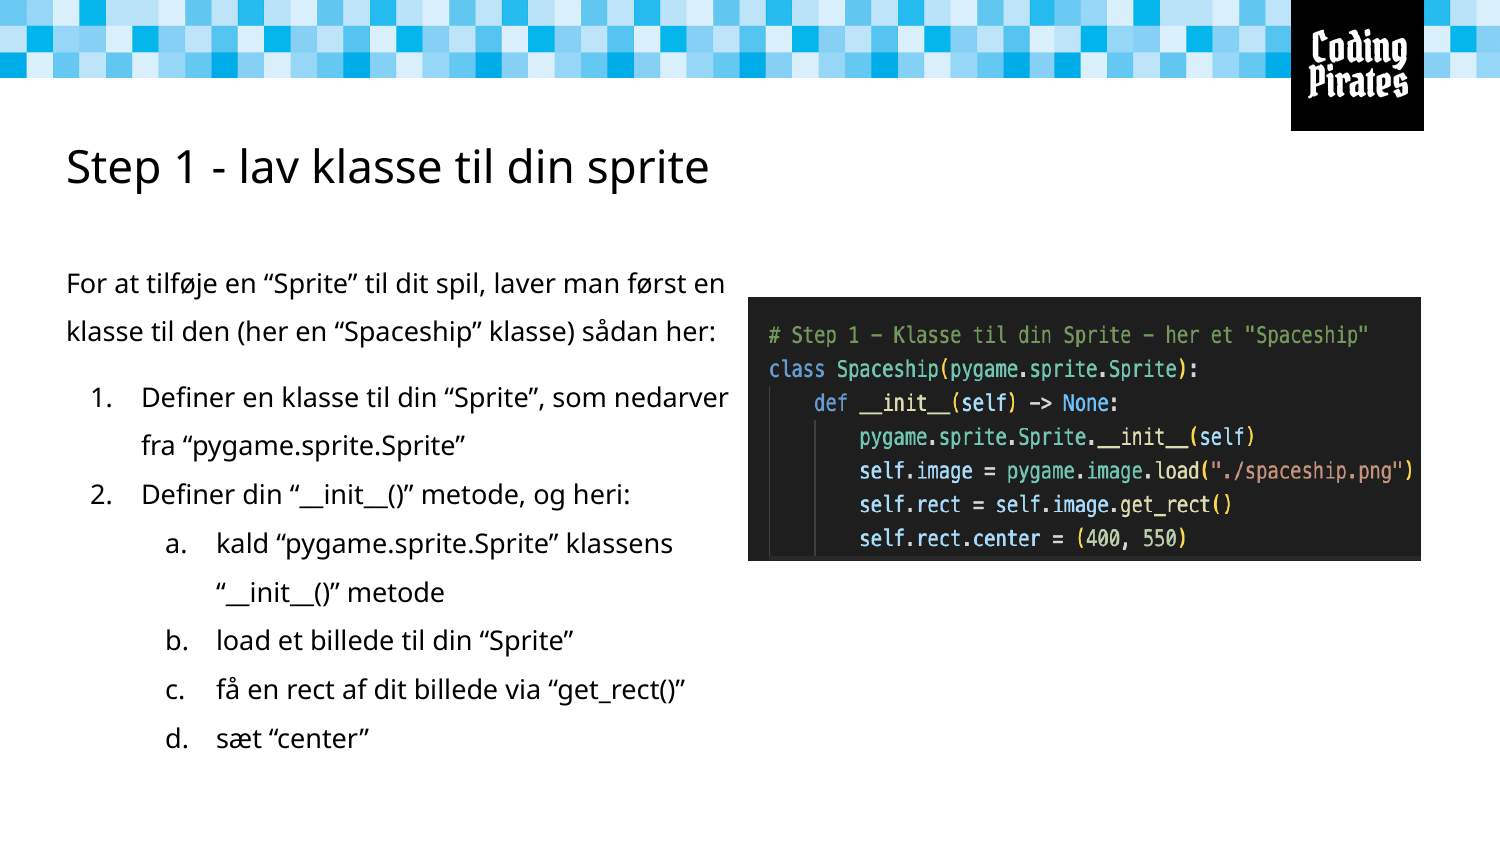

# Step 1 - lav klasse til din sprite
For at tilføje en “Sprite” til dit spil, laver man først en klasse til den (her en “Spaceship” klasse) sådan her:
Definer en klasse til din “Sprite”, som nedarver fra “pygame.sprite.Sprite”
Definer din “__init__()” metode, og heri:
kald “pygame.sprite.Sprite” klassens “__init__()” metode
load et billede til din “Sprite”
få en rect af dit billede via “get_rect()”
sæt “center”